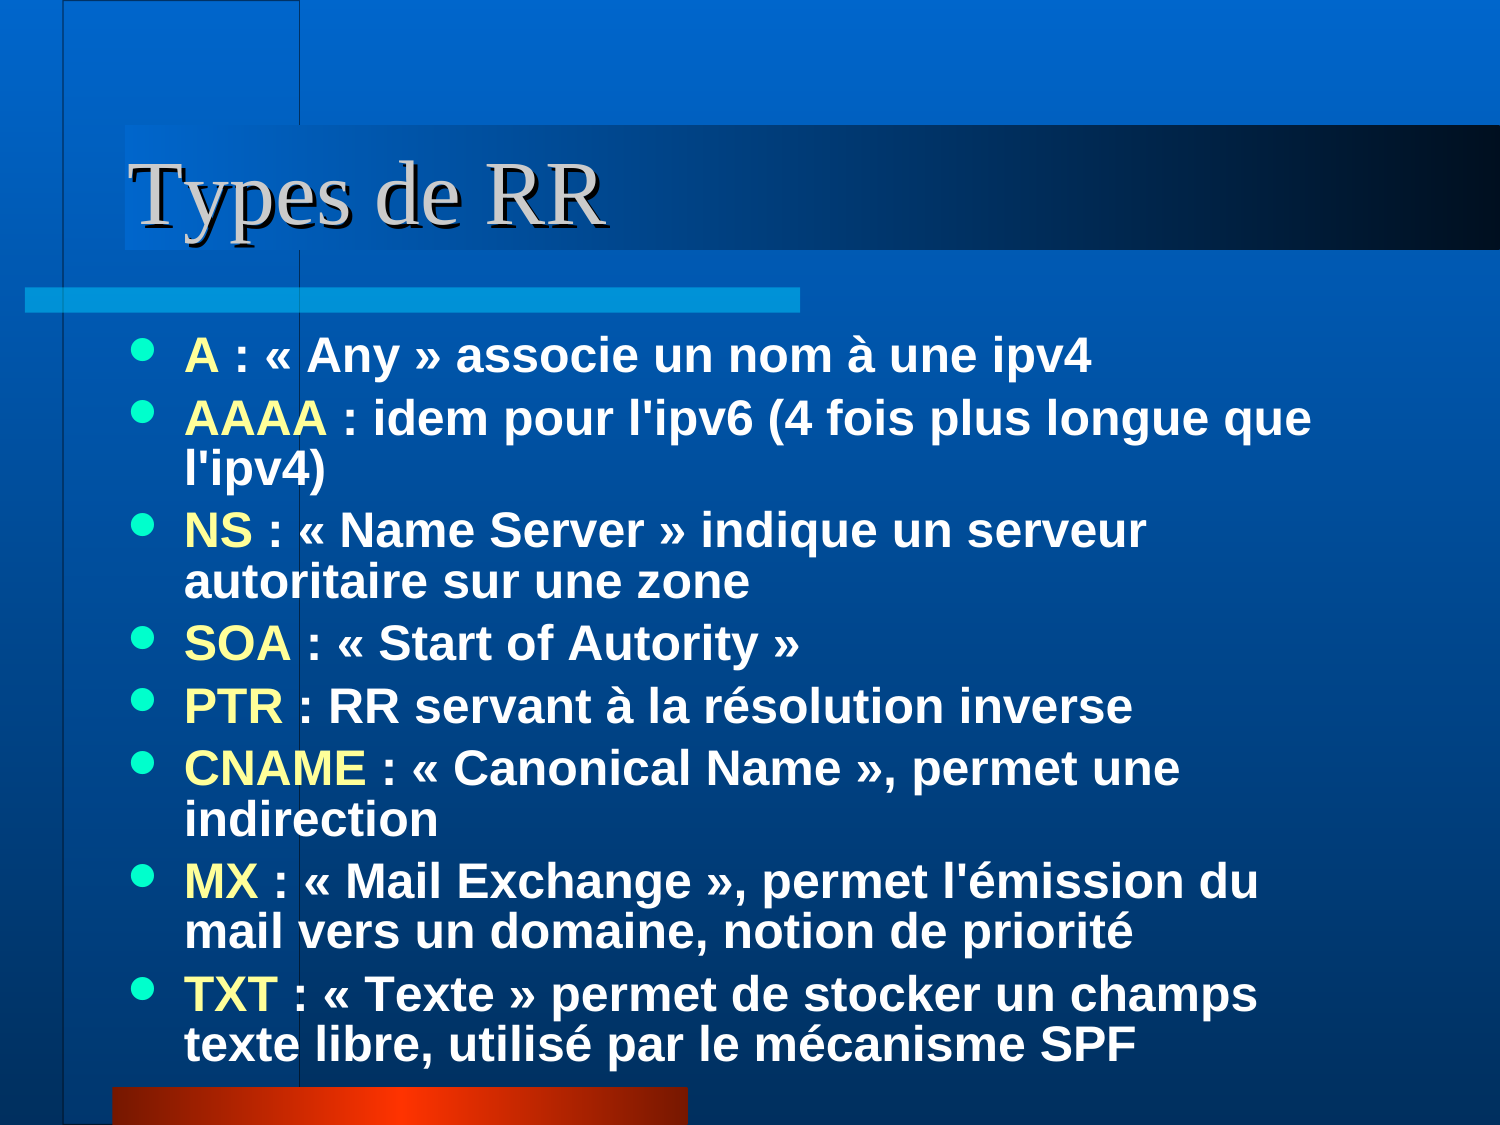

# Types de RR
A : « Any » associe un nom à une ipv4
AAAA : idem pour l'ipv6 (4 fois plus longue que l'ipv4)
NS : « Name Server » indique un serveur autoritaire sur une zone
SOA : « Start of Autority »
PTR : RR servant à la résolution inverse
CNAME : « Canonical Name », permet une indirection
MX : « Mail Exchange », permet l'émission du mail vers un domaine, notion de priorité
TXT : « Texte » permet de stocker un champs texte libre, utilisé par le mécanisme SPF